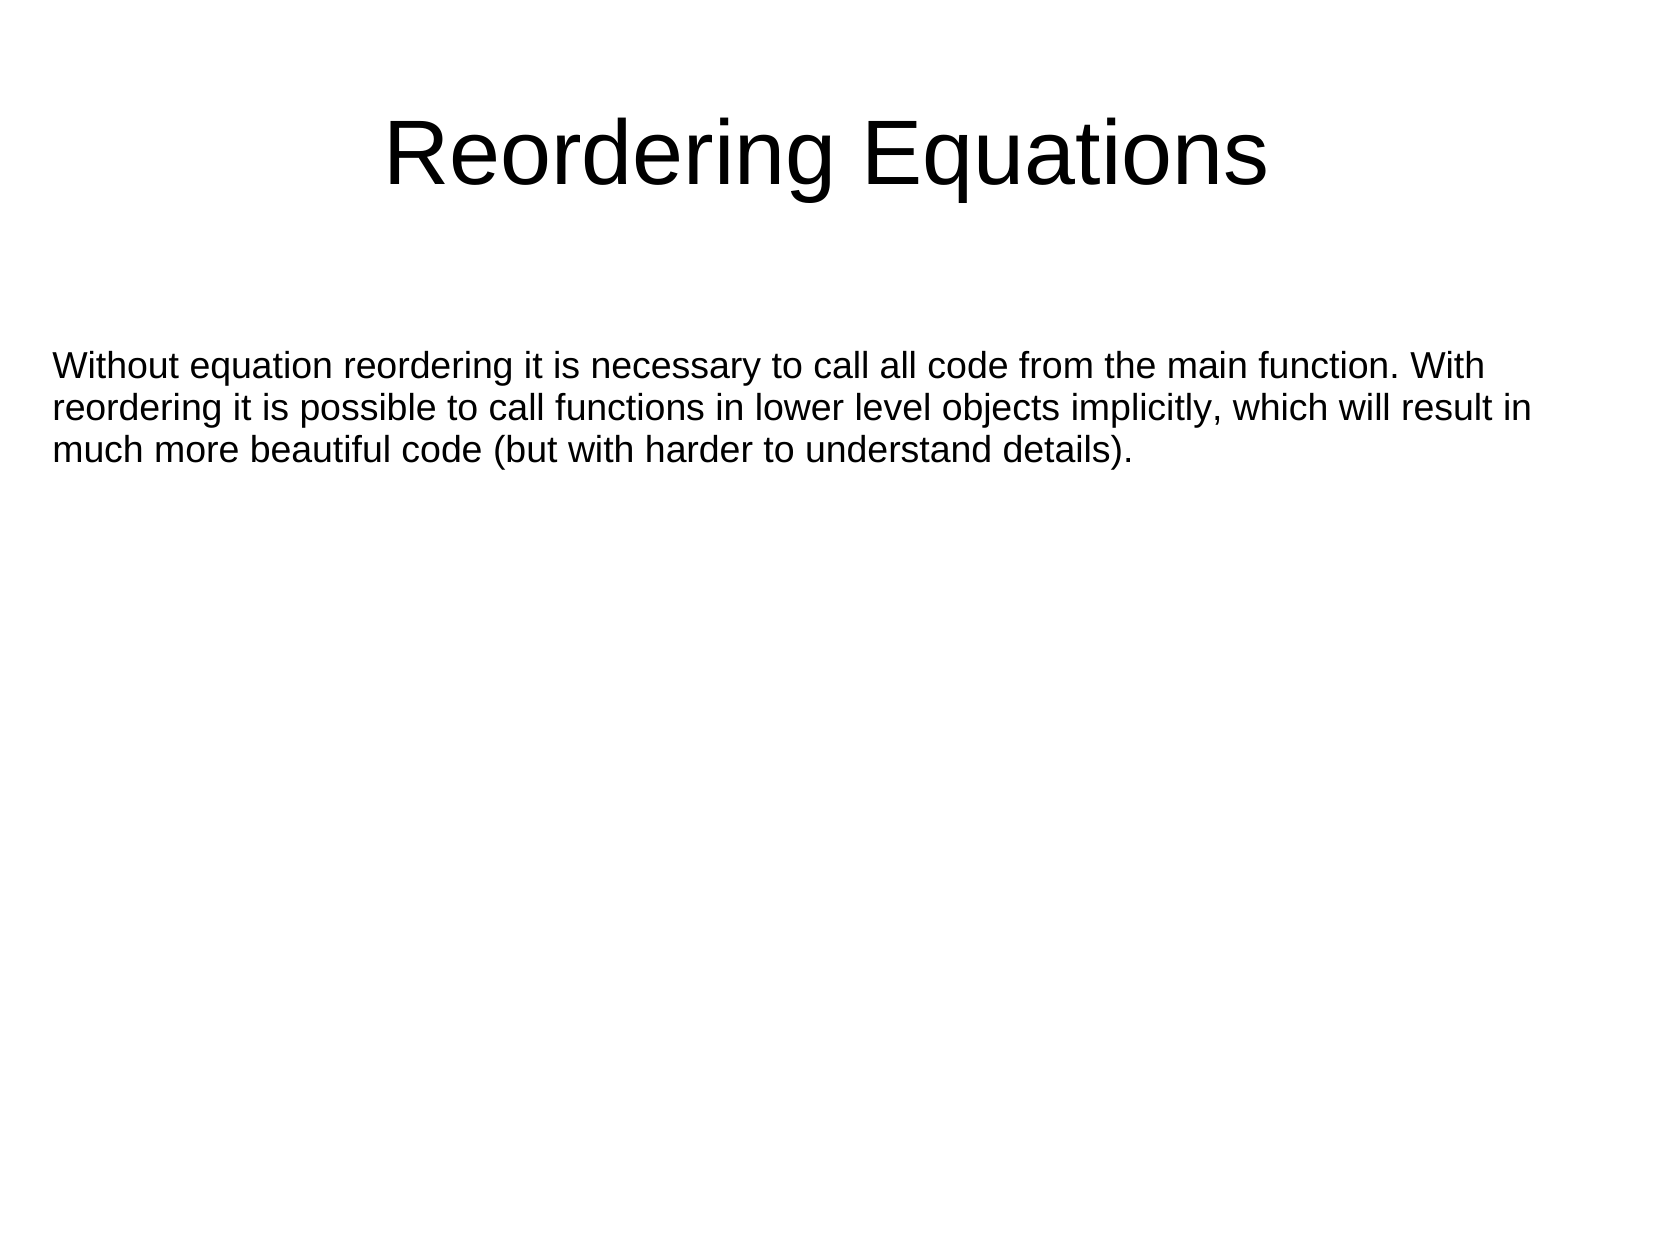

# Reordering Equations
Without equation reordering it is necessary to call all code from the main function. With reordering it is possible to call functions in lower level objects implicitly, which will result in much more beautiful code (but with harder to understand details).